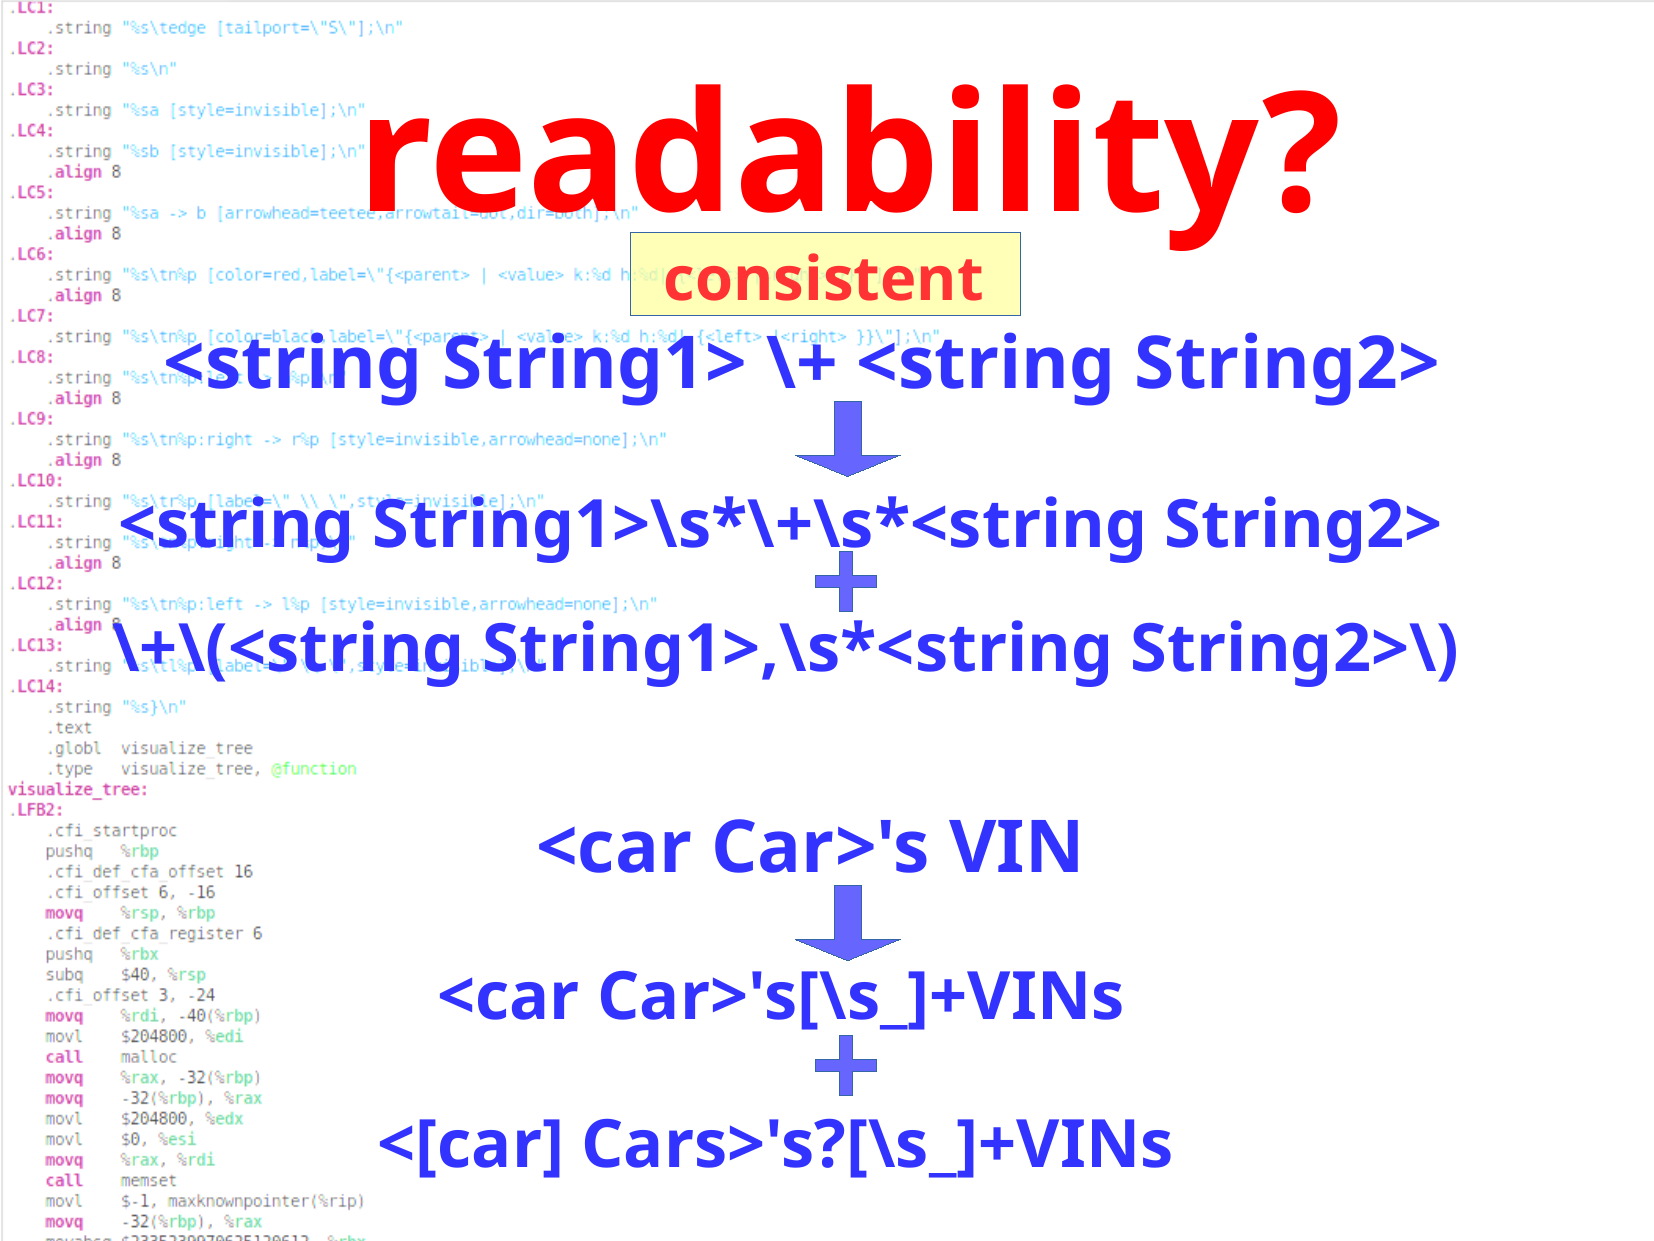

readability?
consistent
<string String1> \+ <string String2>
<string String1>\s*\+\s*<string String2>
\+\(<string String1>,\s*<string String2>\)
<car Car>'s VIN
<car Car>'s[\s_]+VINs
<[car] Cars>'s?[\s_]+VINs